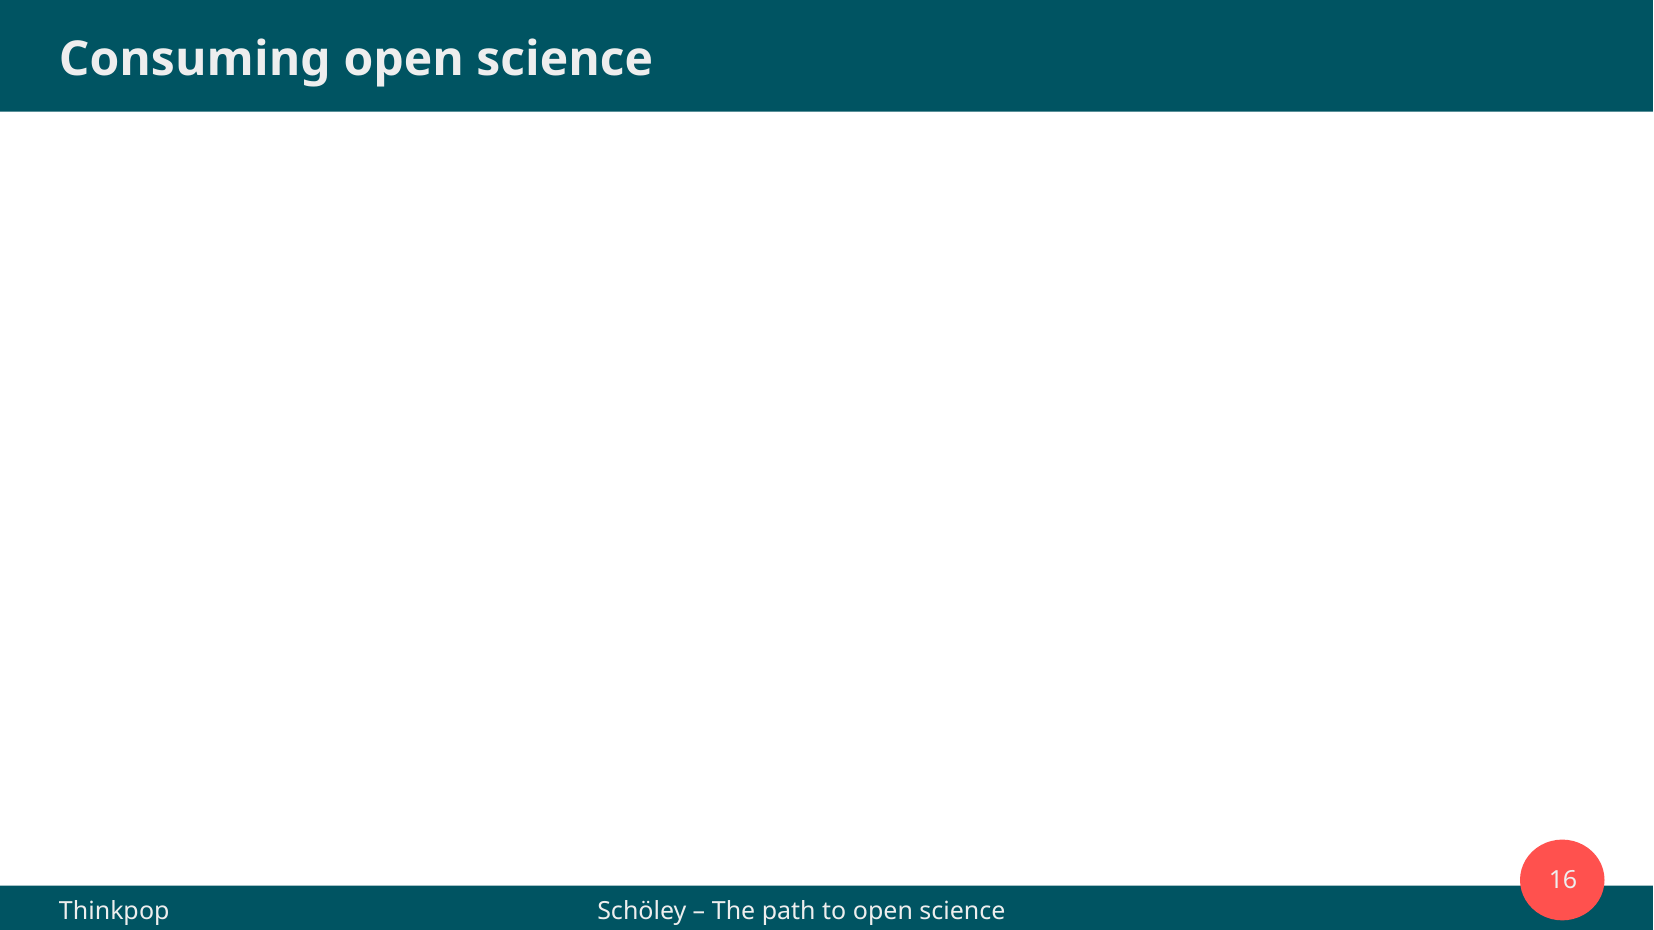

# Consuming open science
16
Thinkpop
Schöley – The path to open science